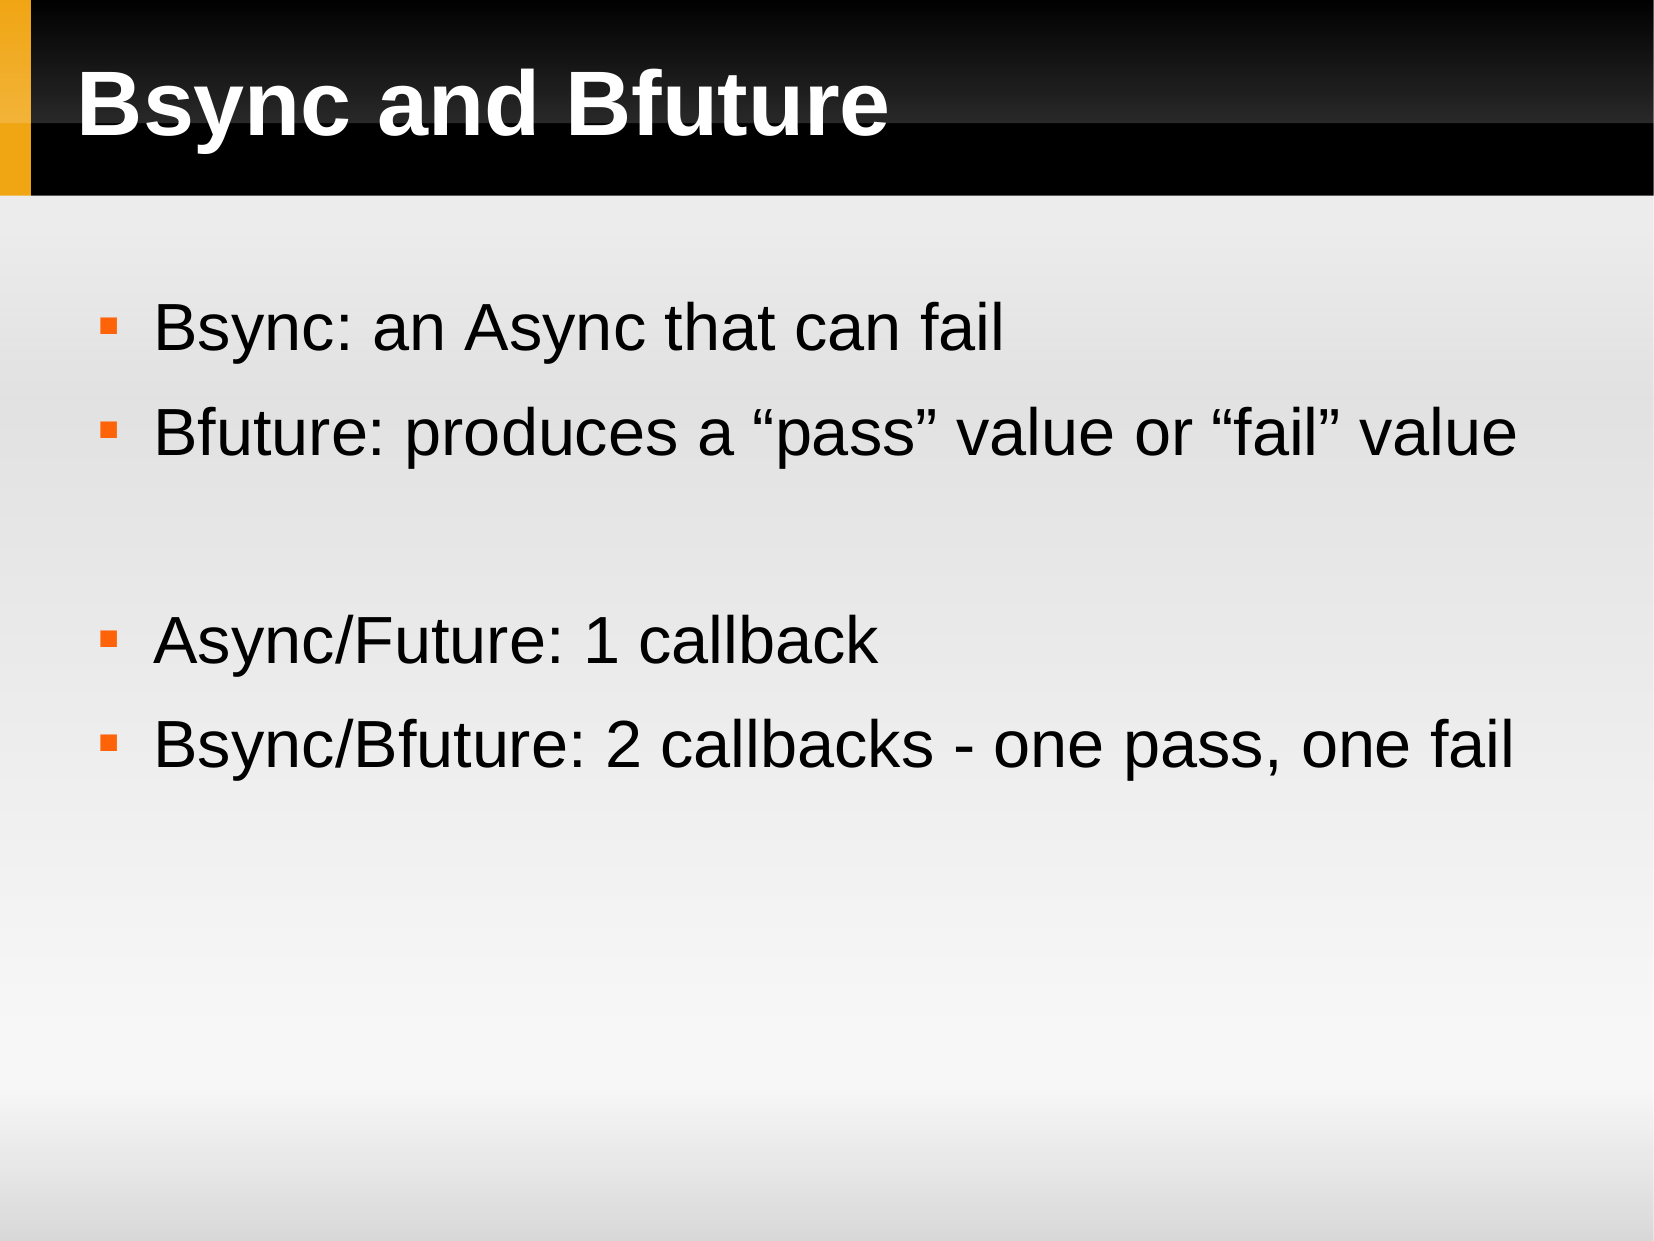

# Bsync and Bfuture
Bsync: an Async that can fail
Bfuture: produces a “pass” value or “fail” value
Async/Future: 1 callback
Bsync/Bfuture: 2 callbacks - one pass, one fail